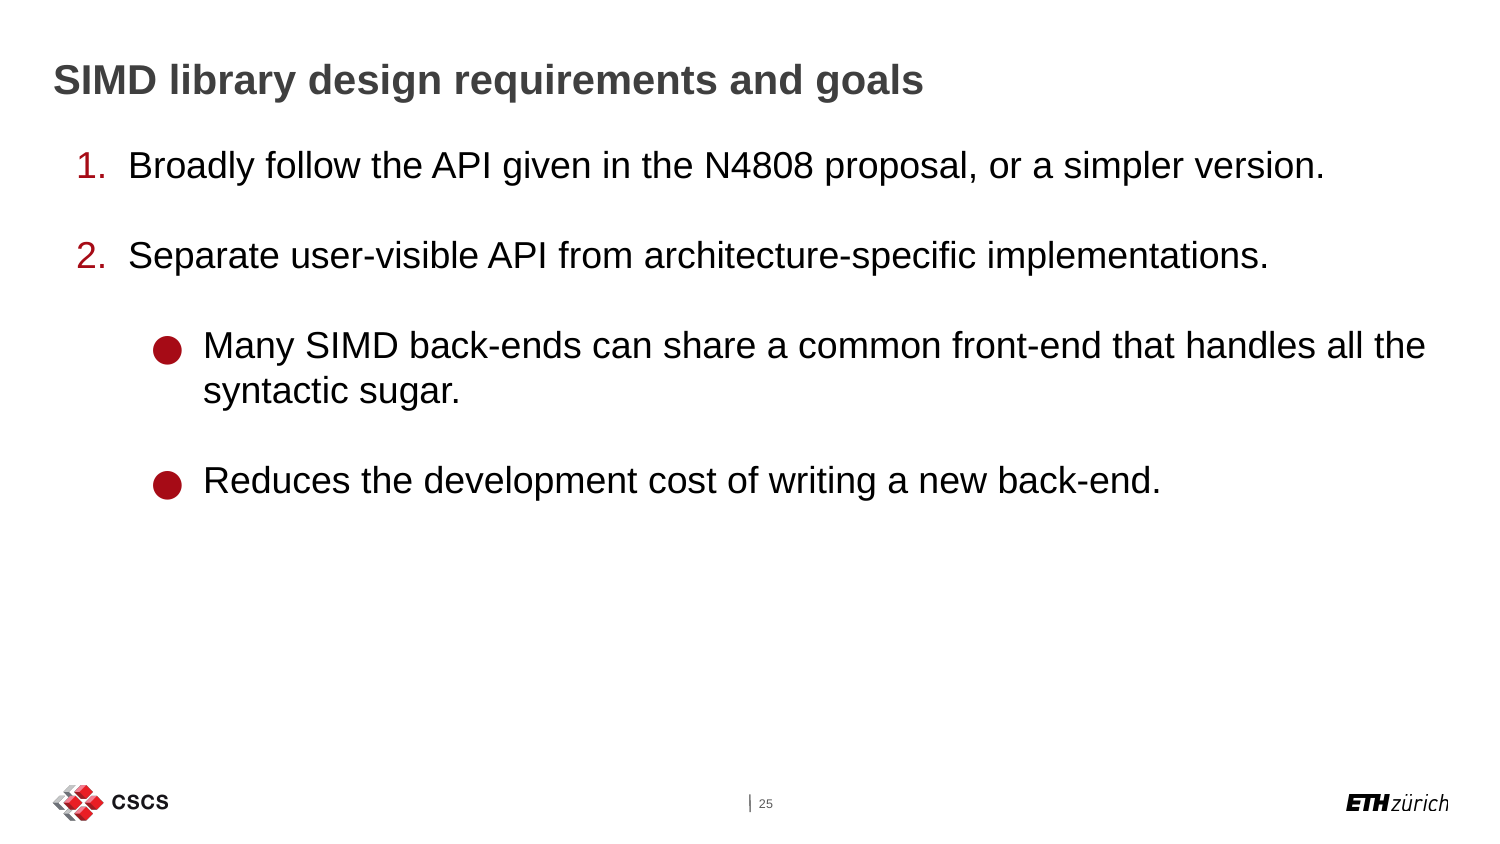

# SIMD library design requirements and goals
Broadly follow the API given in the N4808 proposal, or a simpler version.
Separate user-visible API from architecture-specific implementations.
Many SIMD back-ends can share a common front-end that handles all the syntactic sugar.
Reduces the development cost of writing a new back-end.